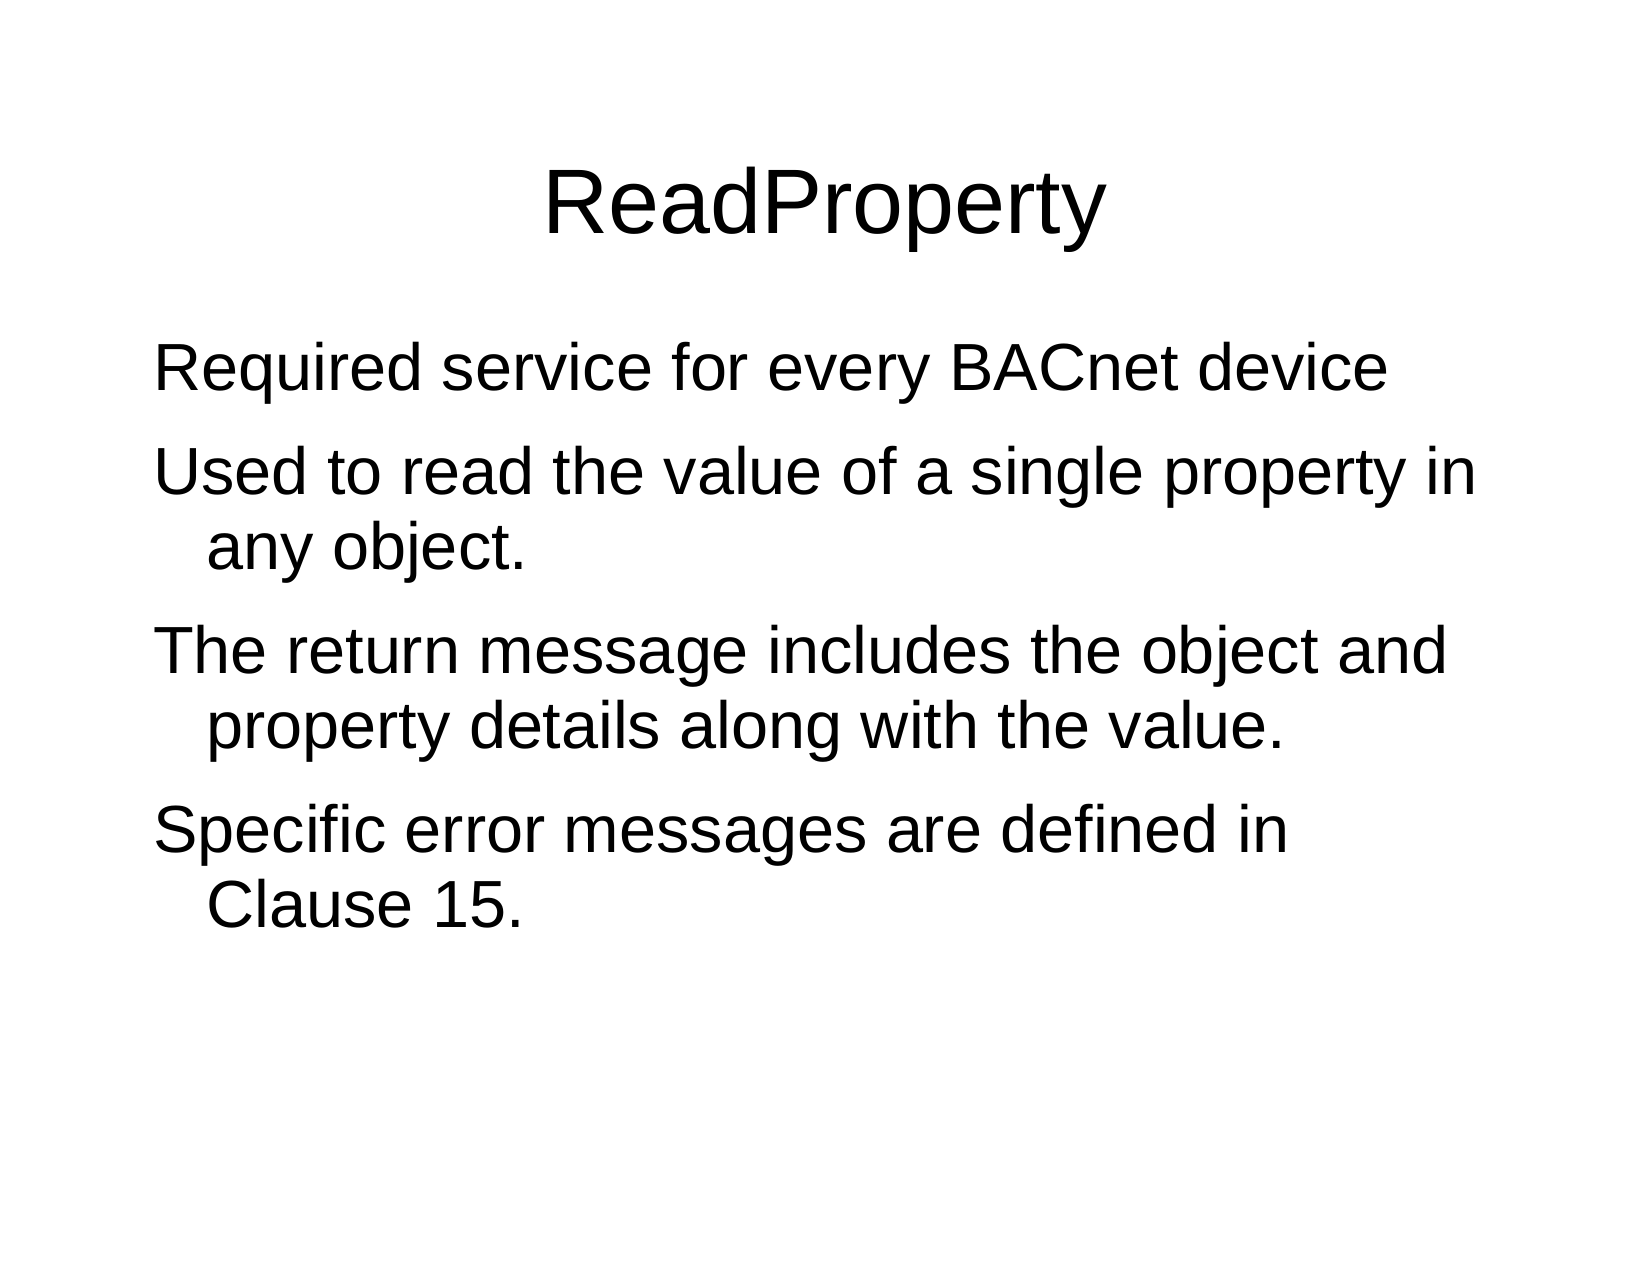

# ReadProperty
Required service for every BACnet device
Used to read the value of a single property in any object.
The return message includes the object and property details along with the value.
Specific error messages are defined in Clause 15.